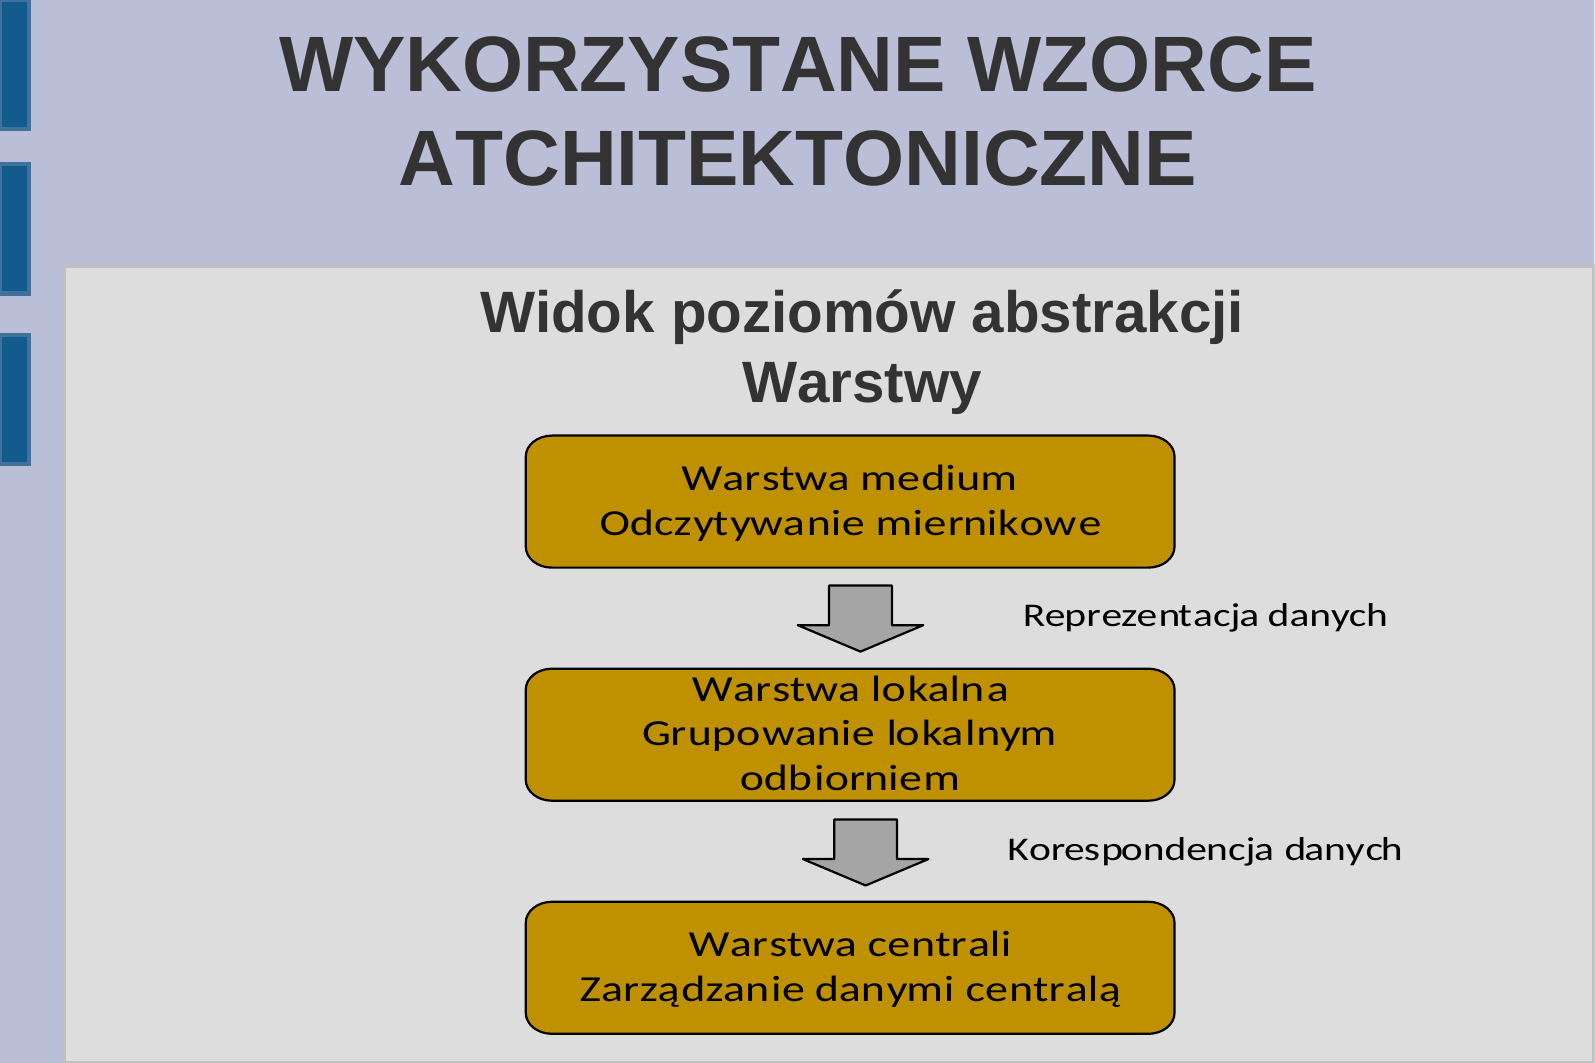

# WYKORZYSTANE WZORCE ATCHITEKTONICZNE
Widok poziomów abstrakcji
Warstwy